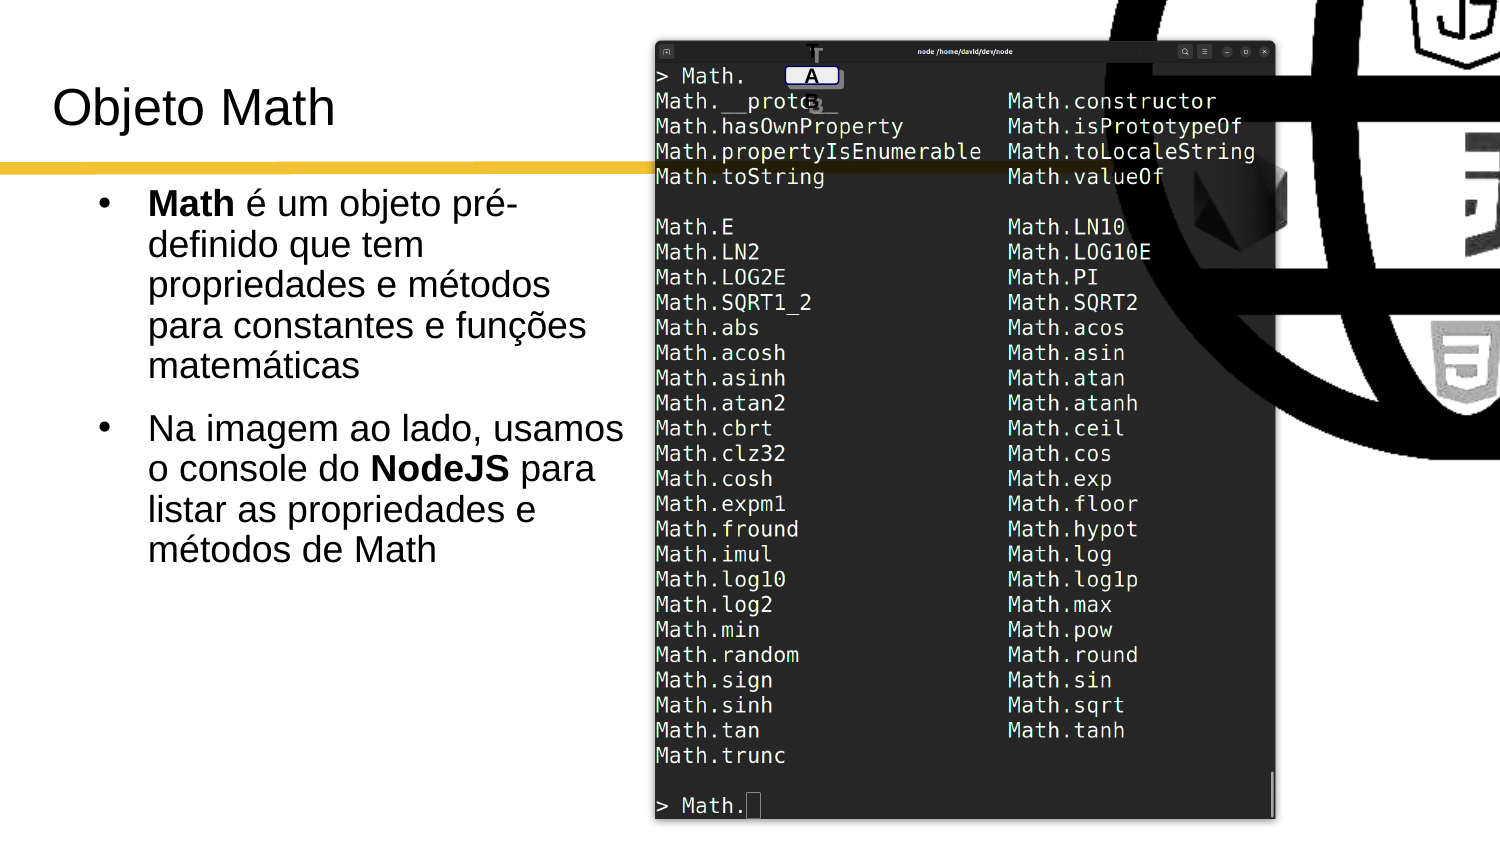

Objeto Math
TAB
Math é um objeto pré-definido que tem propriedades e métodos para constantes e funções matemáticas
Na imagem ao lado, usamos o console do NodeJS para listar as propriedades e métodos de Math